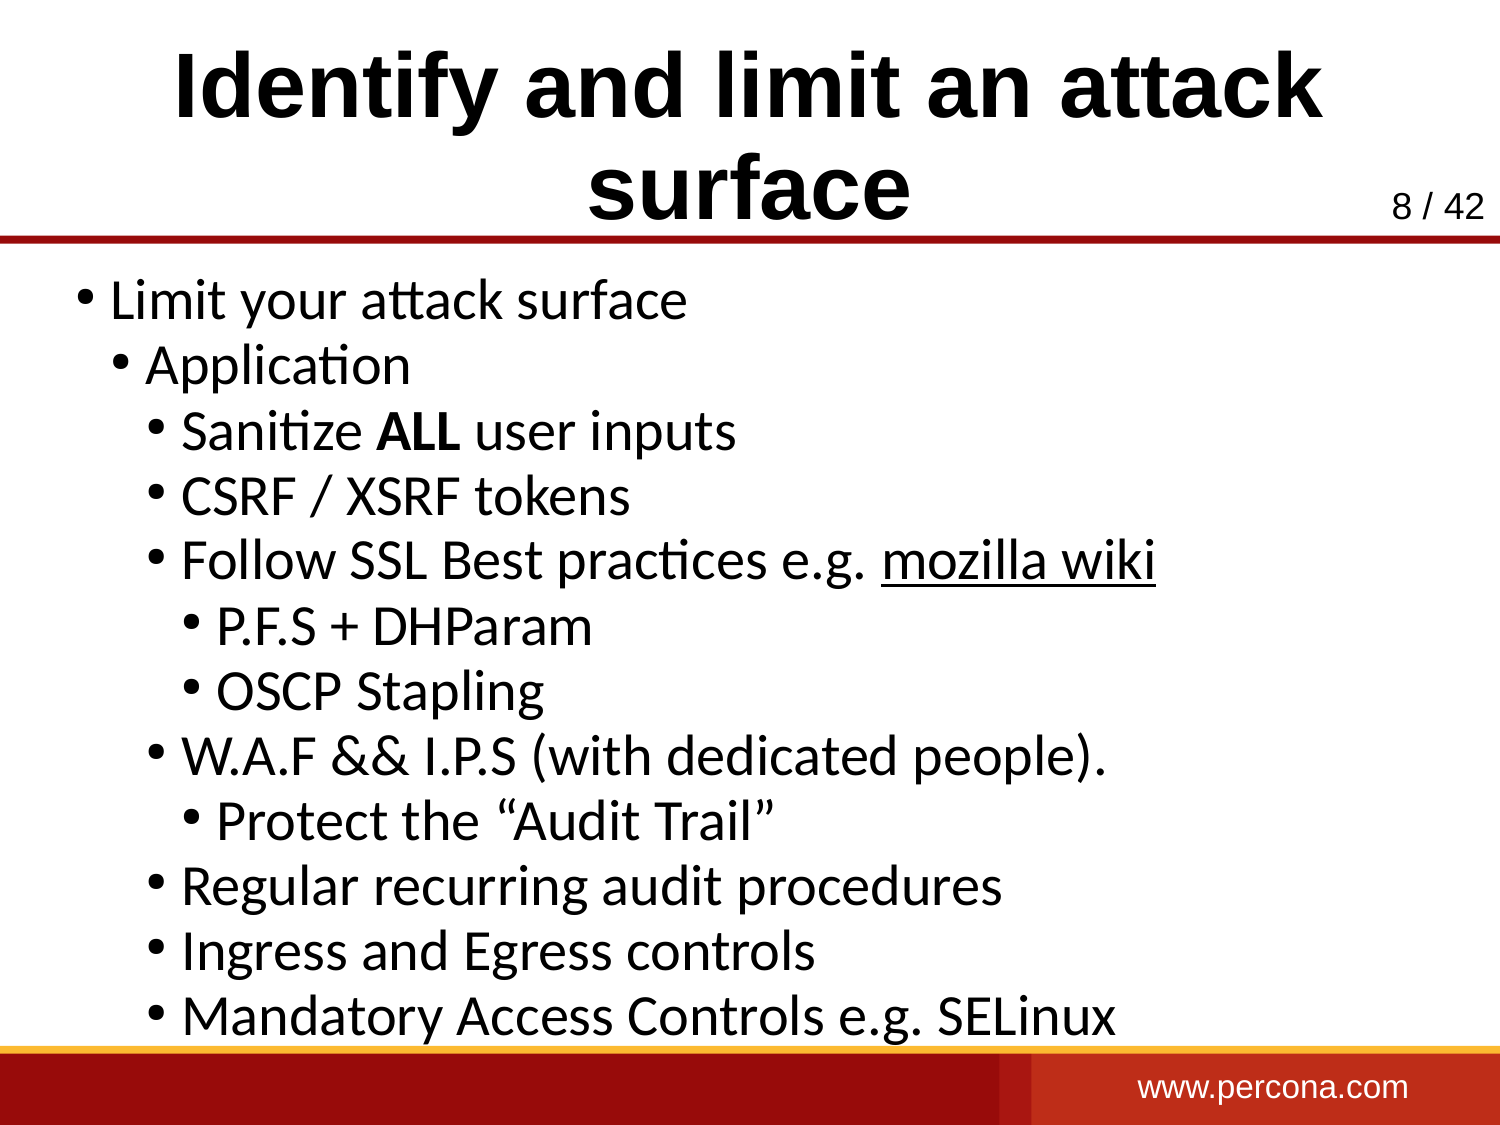

Identify and limit an attack surface
Limit your attack surface
Application
Sanitize ALL user inputs
CSRF / XSRF tokens
Follow SSL Best practices e.g. mozilla wiki
P.F.S + DHParam
OSCP Stapling
W.A.F && I.P.S (with dedicated people).
Protect the “Audit Trail”
Regular recurring audit procedures
Ingress and Egress controls
Mandatory Access Controls e.g. SELinux